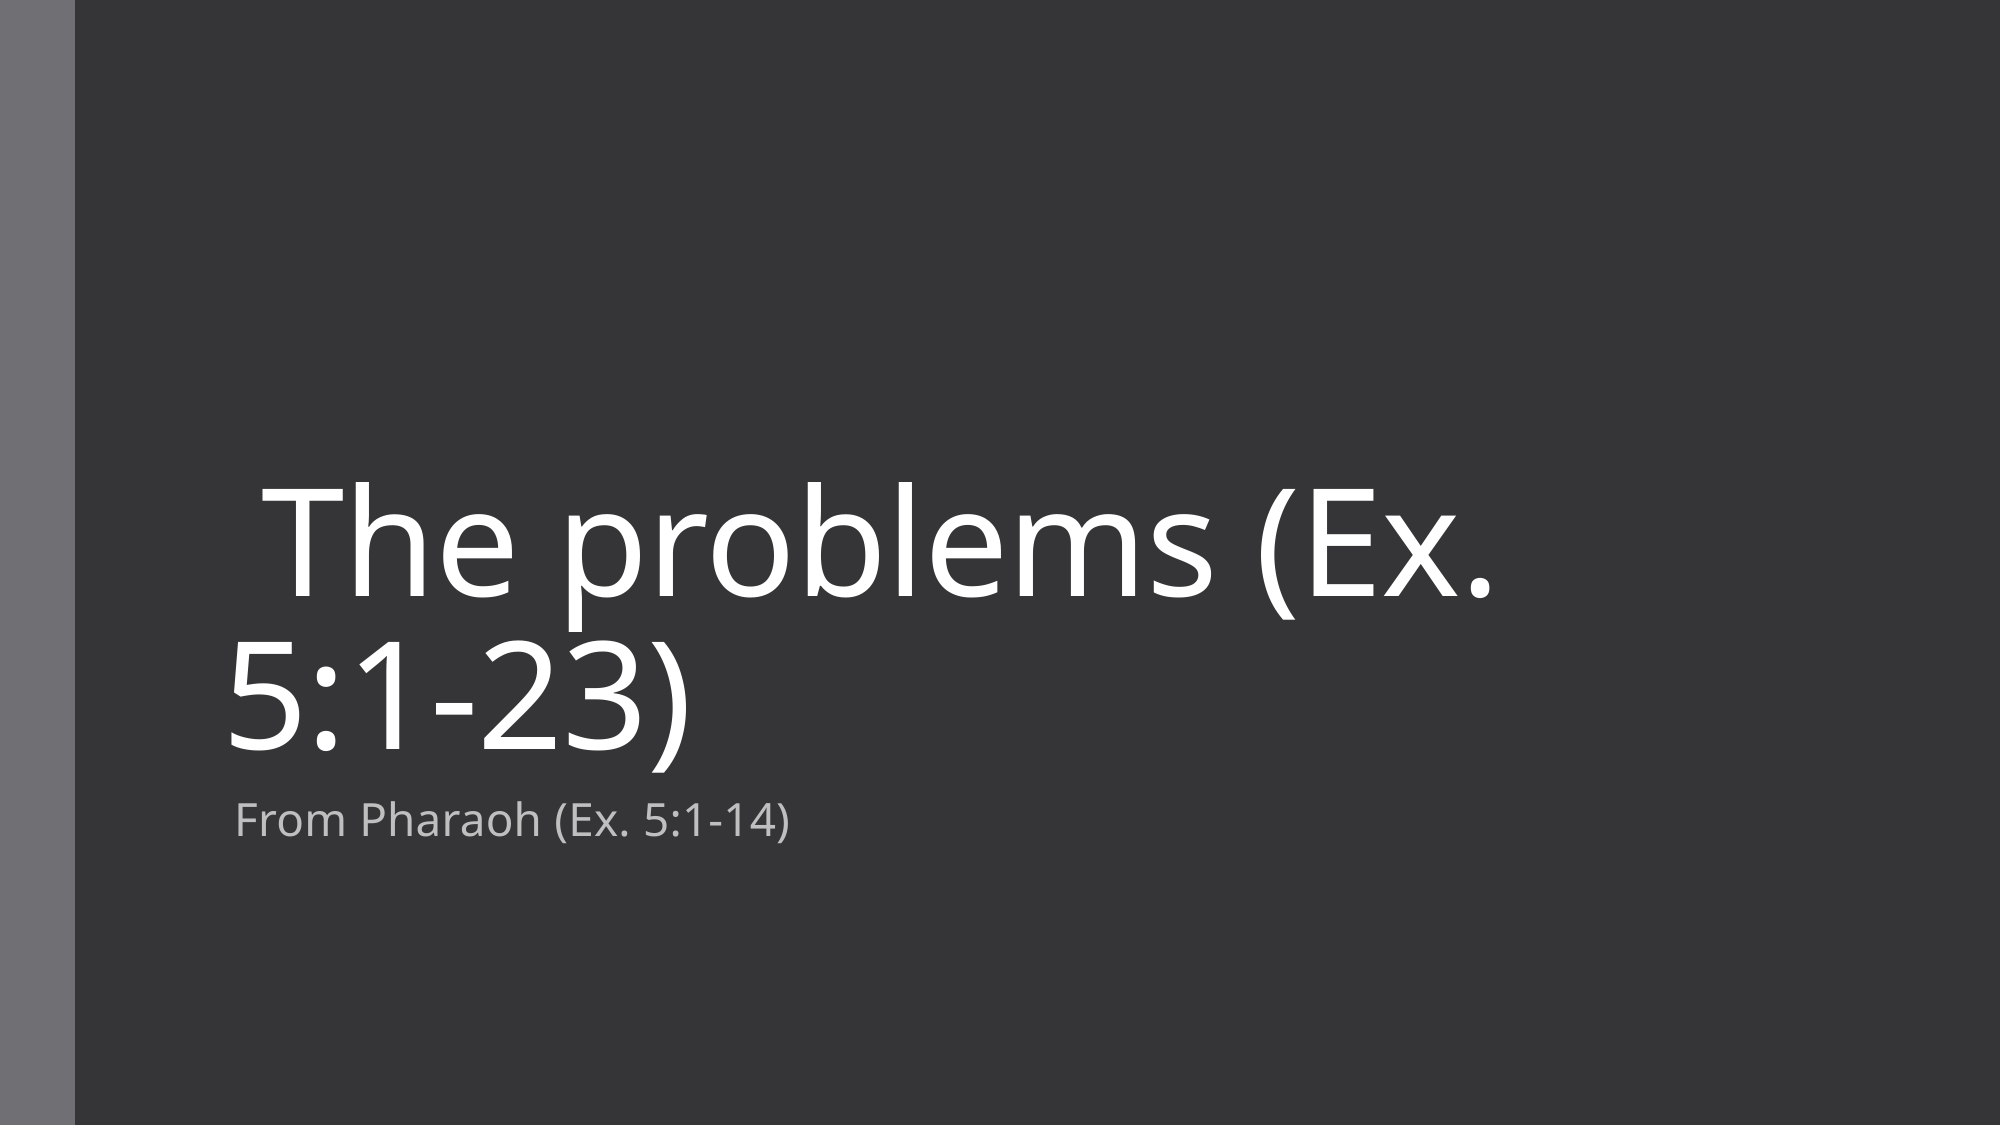

# The problems (Ex. 5:1-23)
 From Pharaoh (Ex. 5:1-14)